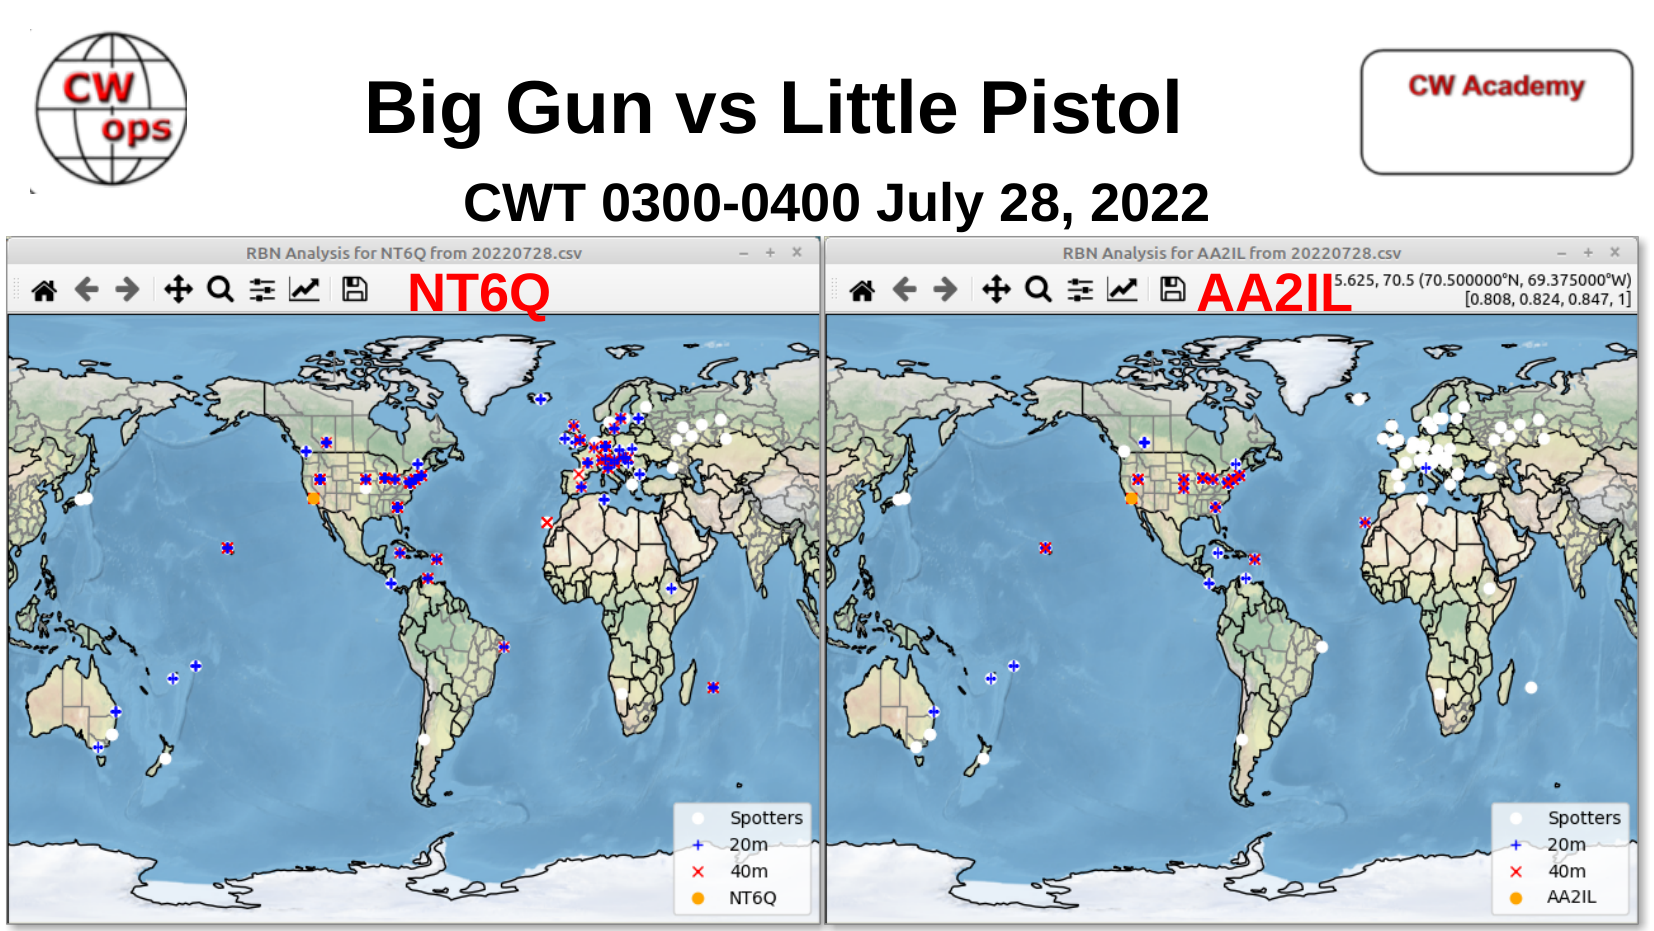

# Big Gun vs Little Pistol
CWT 0300-0400 July 28, 2022
NT6Q
AA2IL